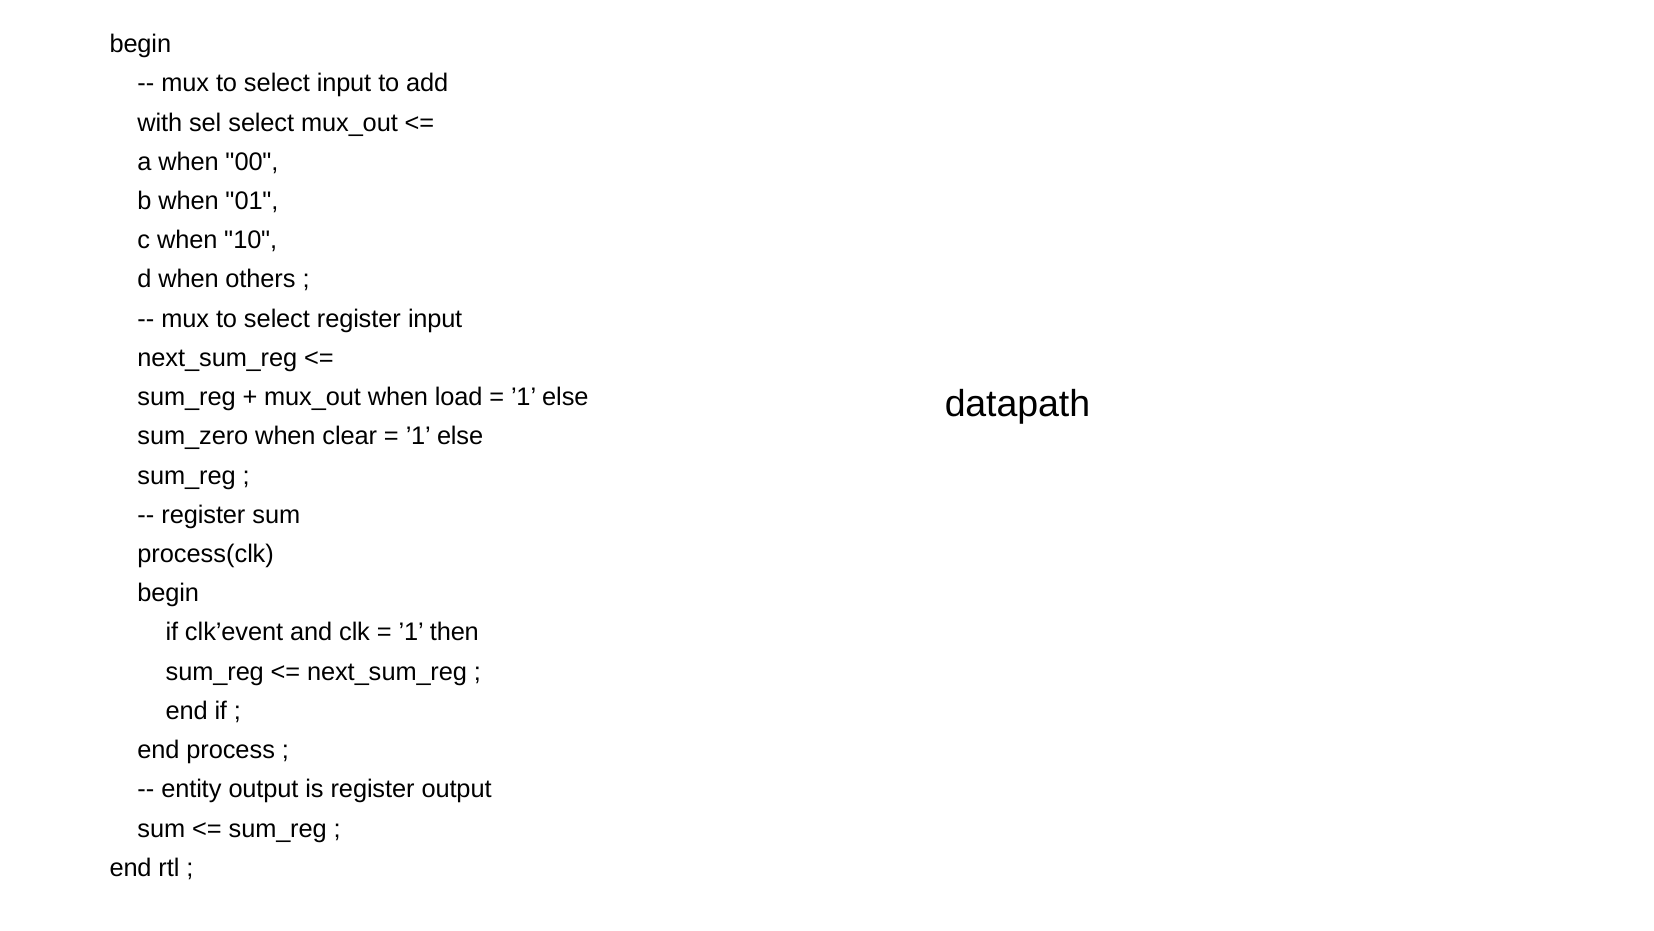

# begin
 -- mux to select input to add
 with sel select mux_out <=
 a when "00",
 b when "01",
 c when "10",
 d when others ;
 -- mux to select register input
 next_sum_reg <=
 sum_reg + mux_out when load = ’1’ else
 sum_zero when clear = ’1’ else
 sum_reg ;
 -- register sum
 process(clk)
 begin
 if clk’event and clk = ’1’ then
 sum_reg <= next_sum_reg ;
 end if ;
 end process ;
 -- entity output is register output
 sum <= sum_reg ;
end rtl ;
datapath